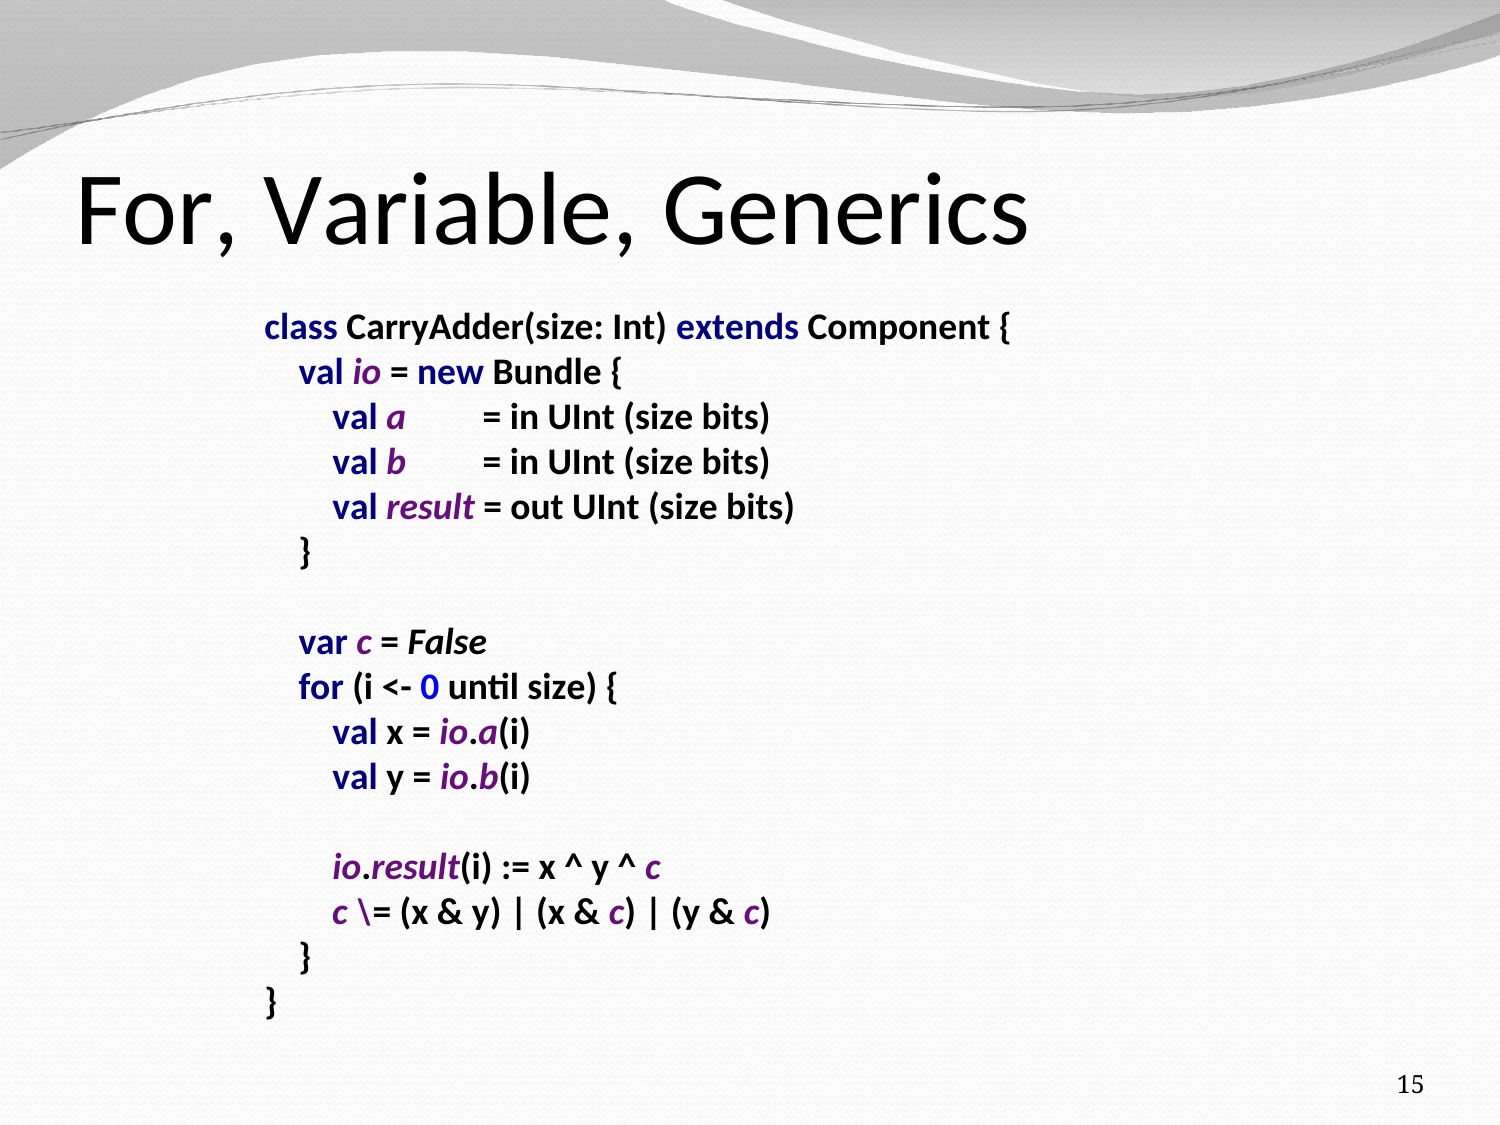

# For, Variable, Generics
class CarryAdder(size: Int) extends Component {
 val io = new Bundle {
 val a = in UInt (size bits)
 val b = in UInt (size bits)
 val result = out UInt (size bits)
 }
 var c = False
 for (i <- 0 until size) {
 val x = io.a(i)
 val y = io.b(i)
 io.result(i) := x ^ y ^ c
 c \= (x & y) | (x & c) | (y & c)
 }
}